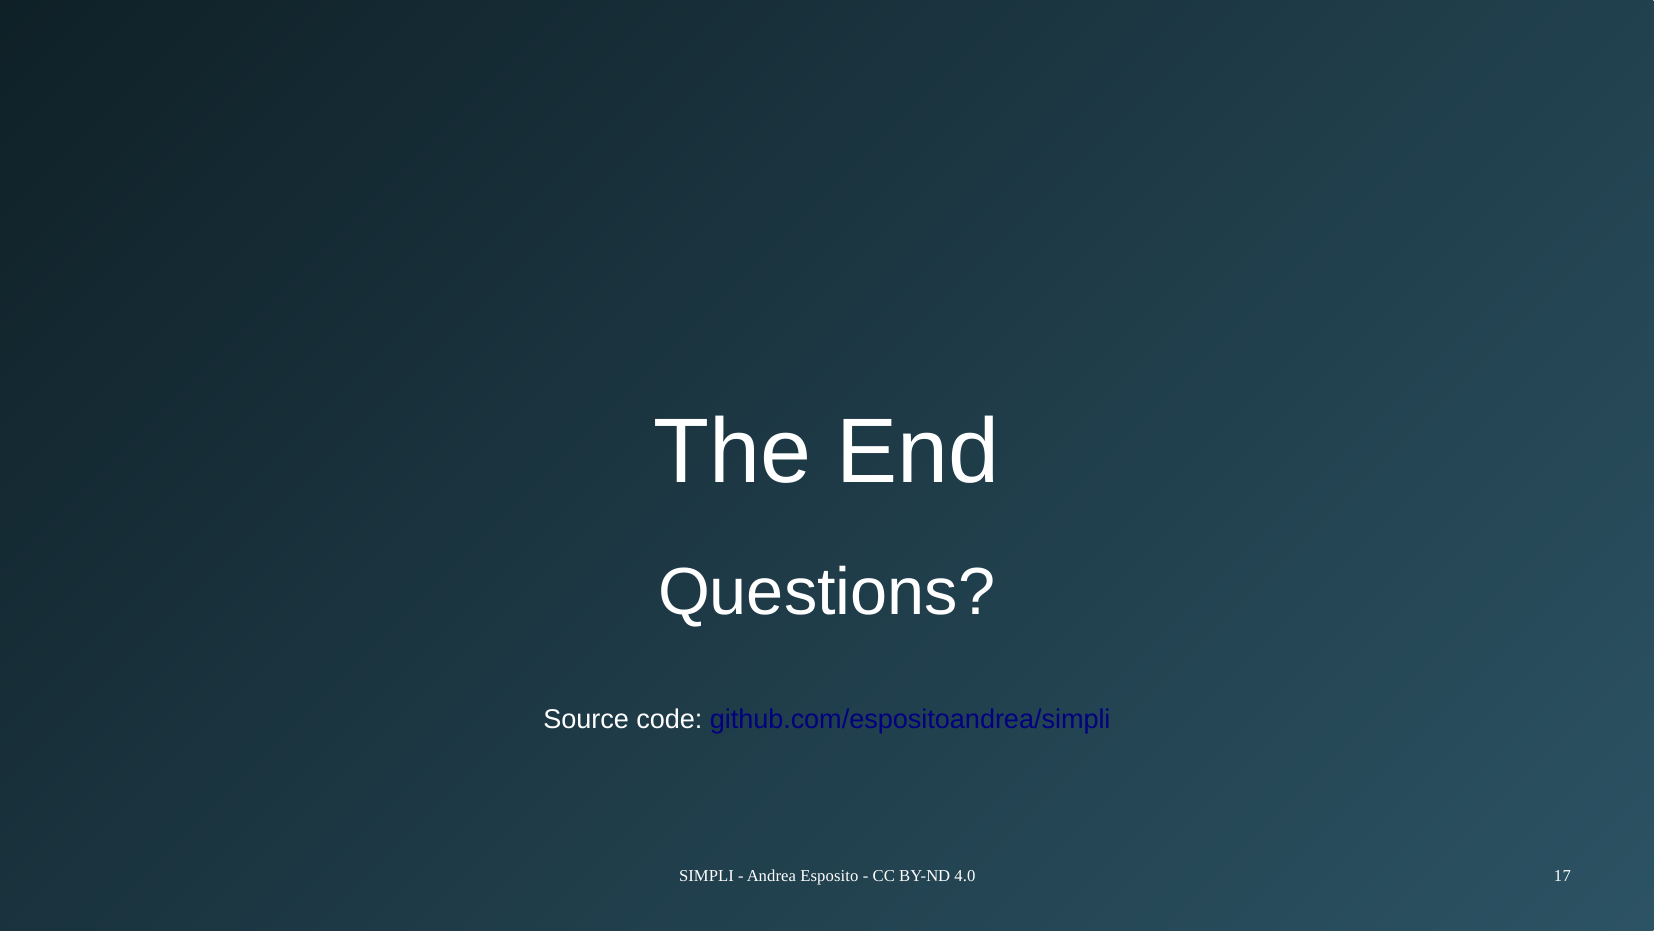

# The End
Questions?
Source code: github.com/espositoandrea/simpli
SIMPLI - Andrea Esposito - CC BY-ND 4.0
17